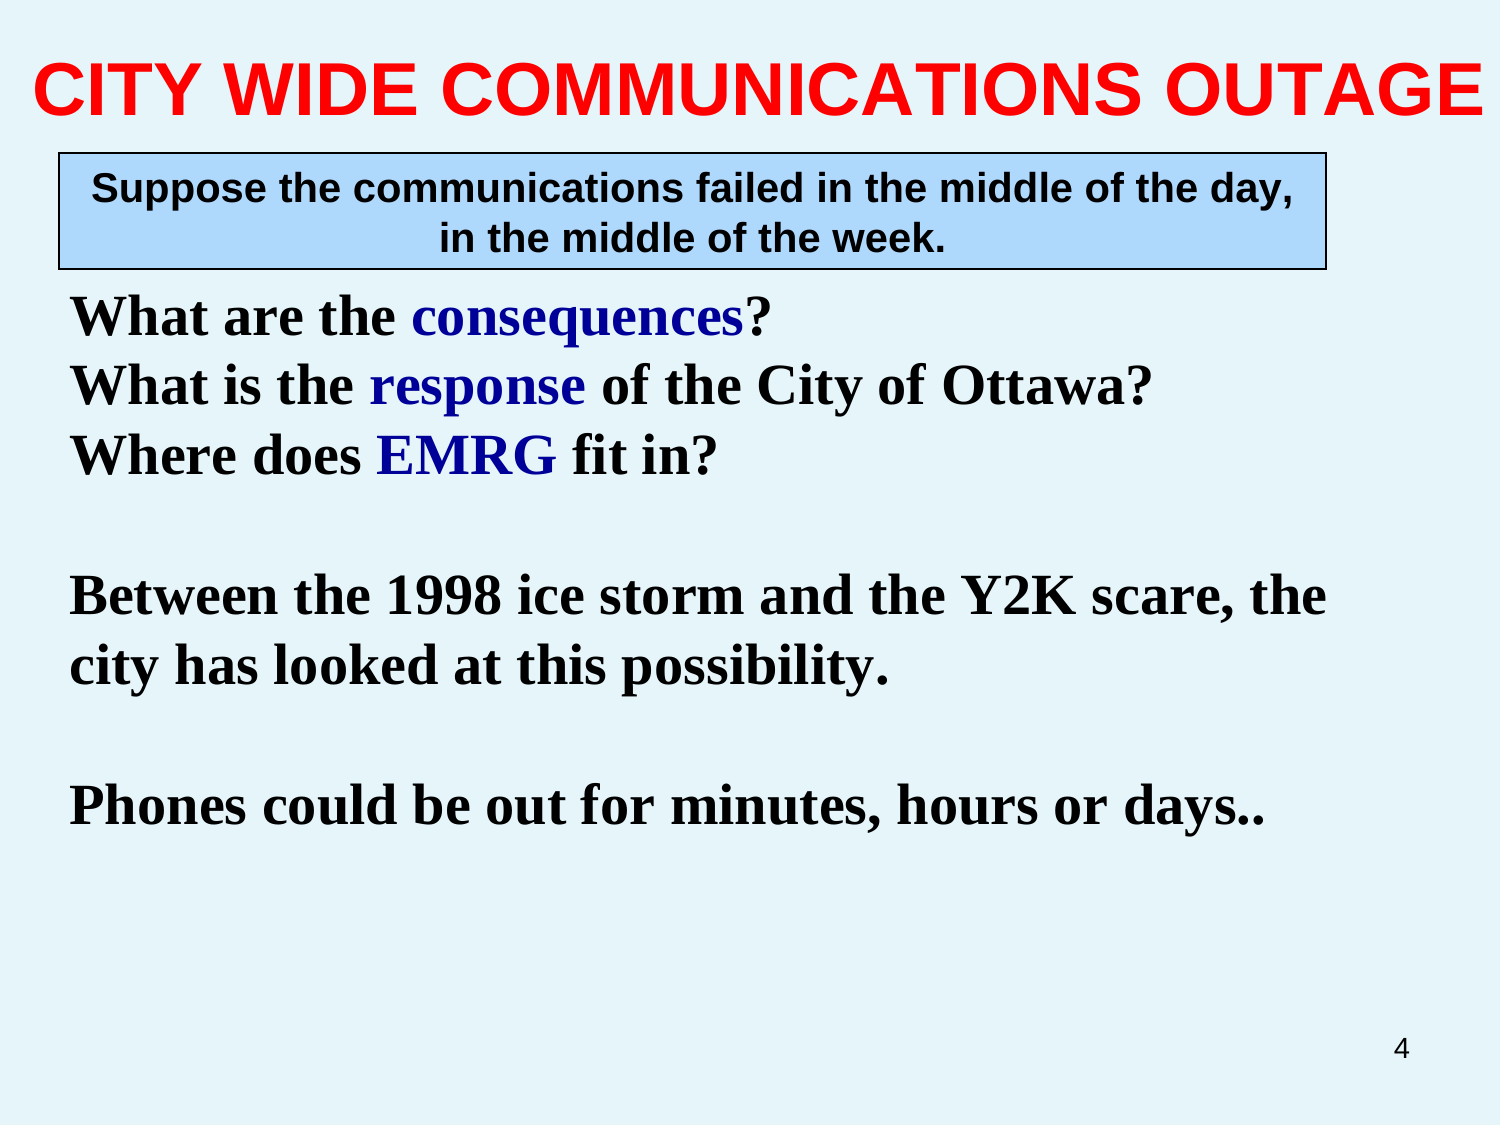

CITY WIDE COMMUNICATIONS OUTAGE
Suppose the communications failed in the middle of the day, in the middle of the week.
What are the consequences?
What is the response of the City of Ottawa?
Where does EMRG fit in?
Between the 1998 ice storm and the Y2K scare, the city has looked at this possibility.
Phones could be out for minutes, hours or days..
4